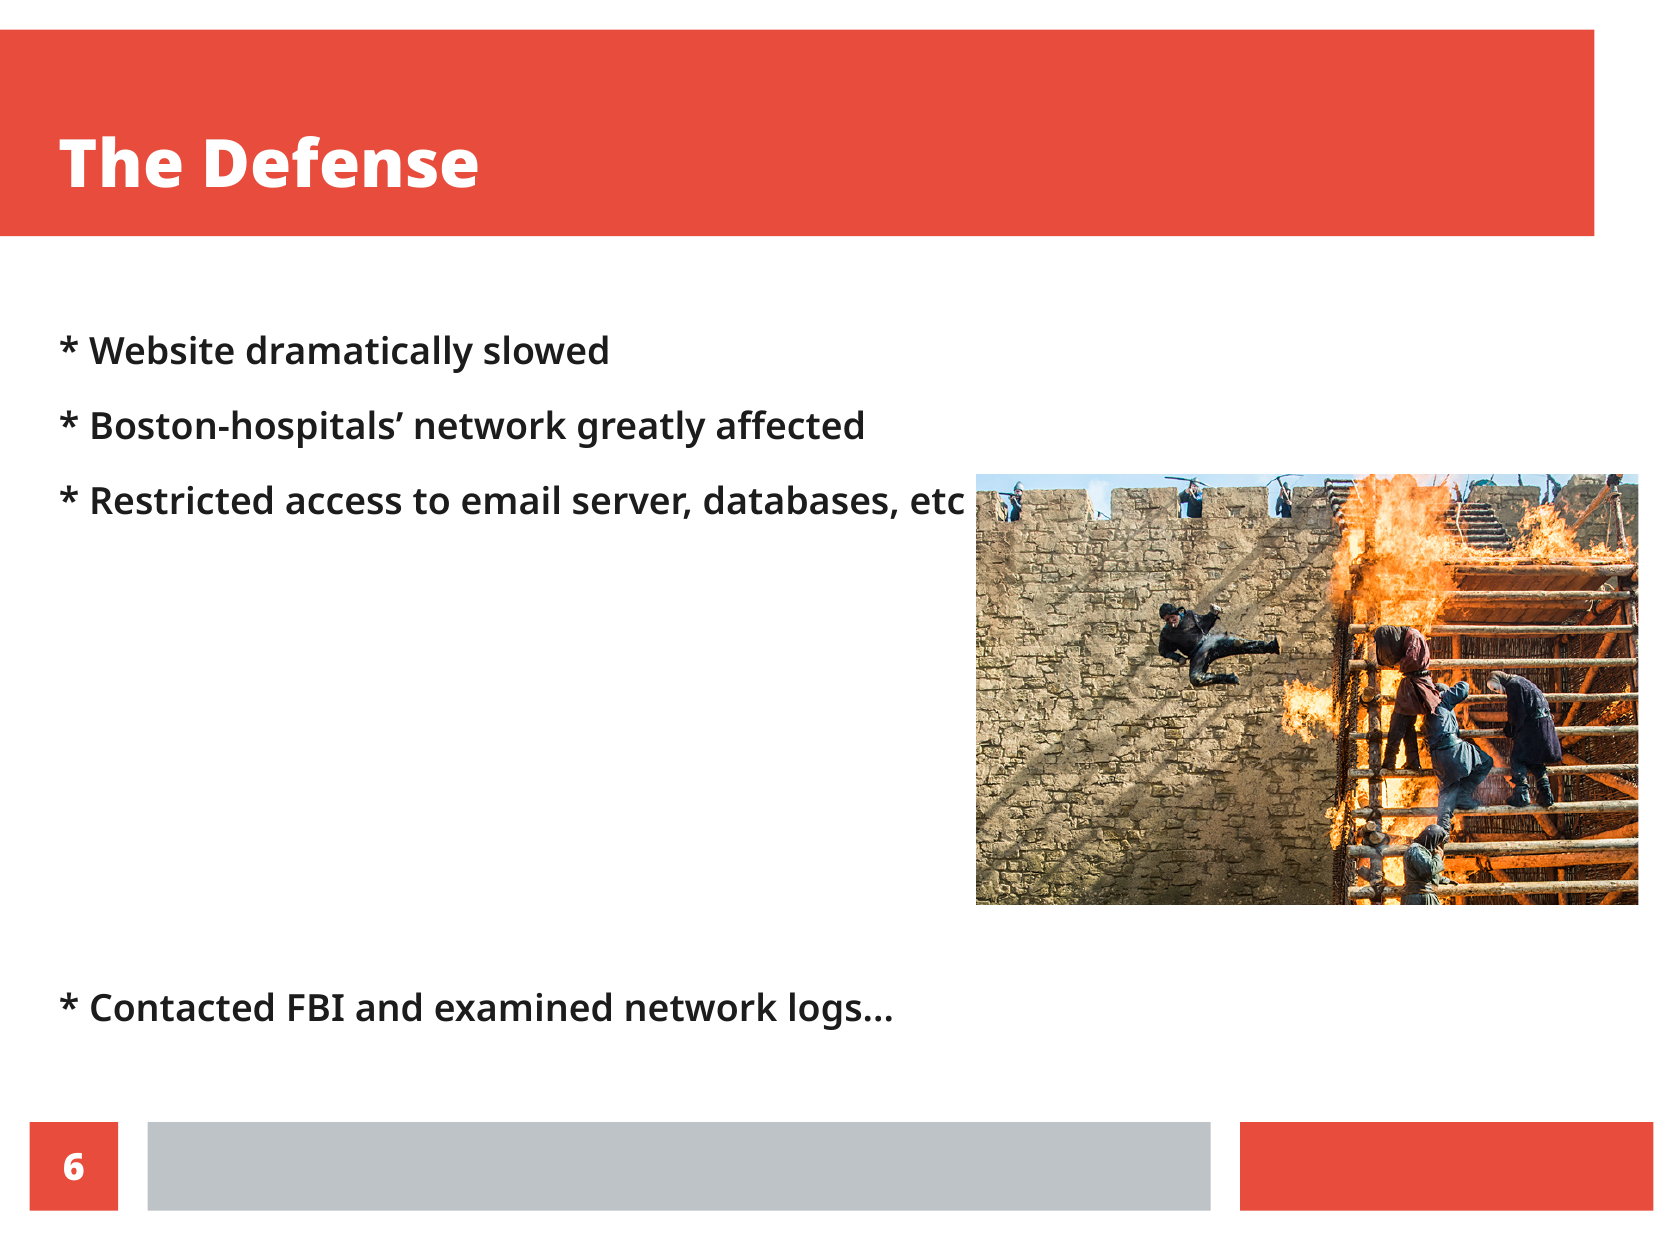

# The Defense
* Website dramatically slowed
* Boston-hospitals’ network greatly affected
* Restricted access to email server, databases, etc
* Contacted FBI and examined network logs...
6